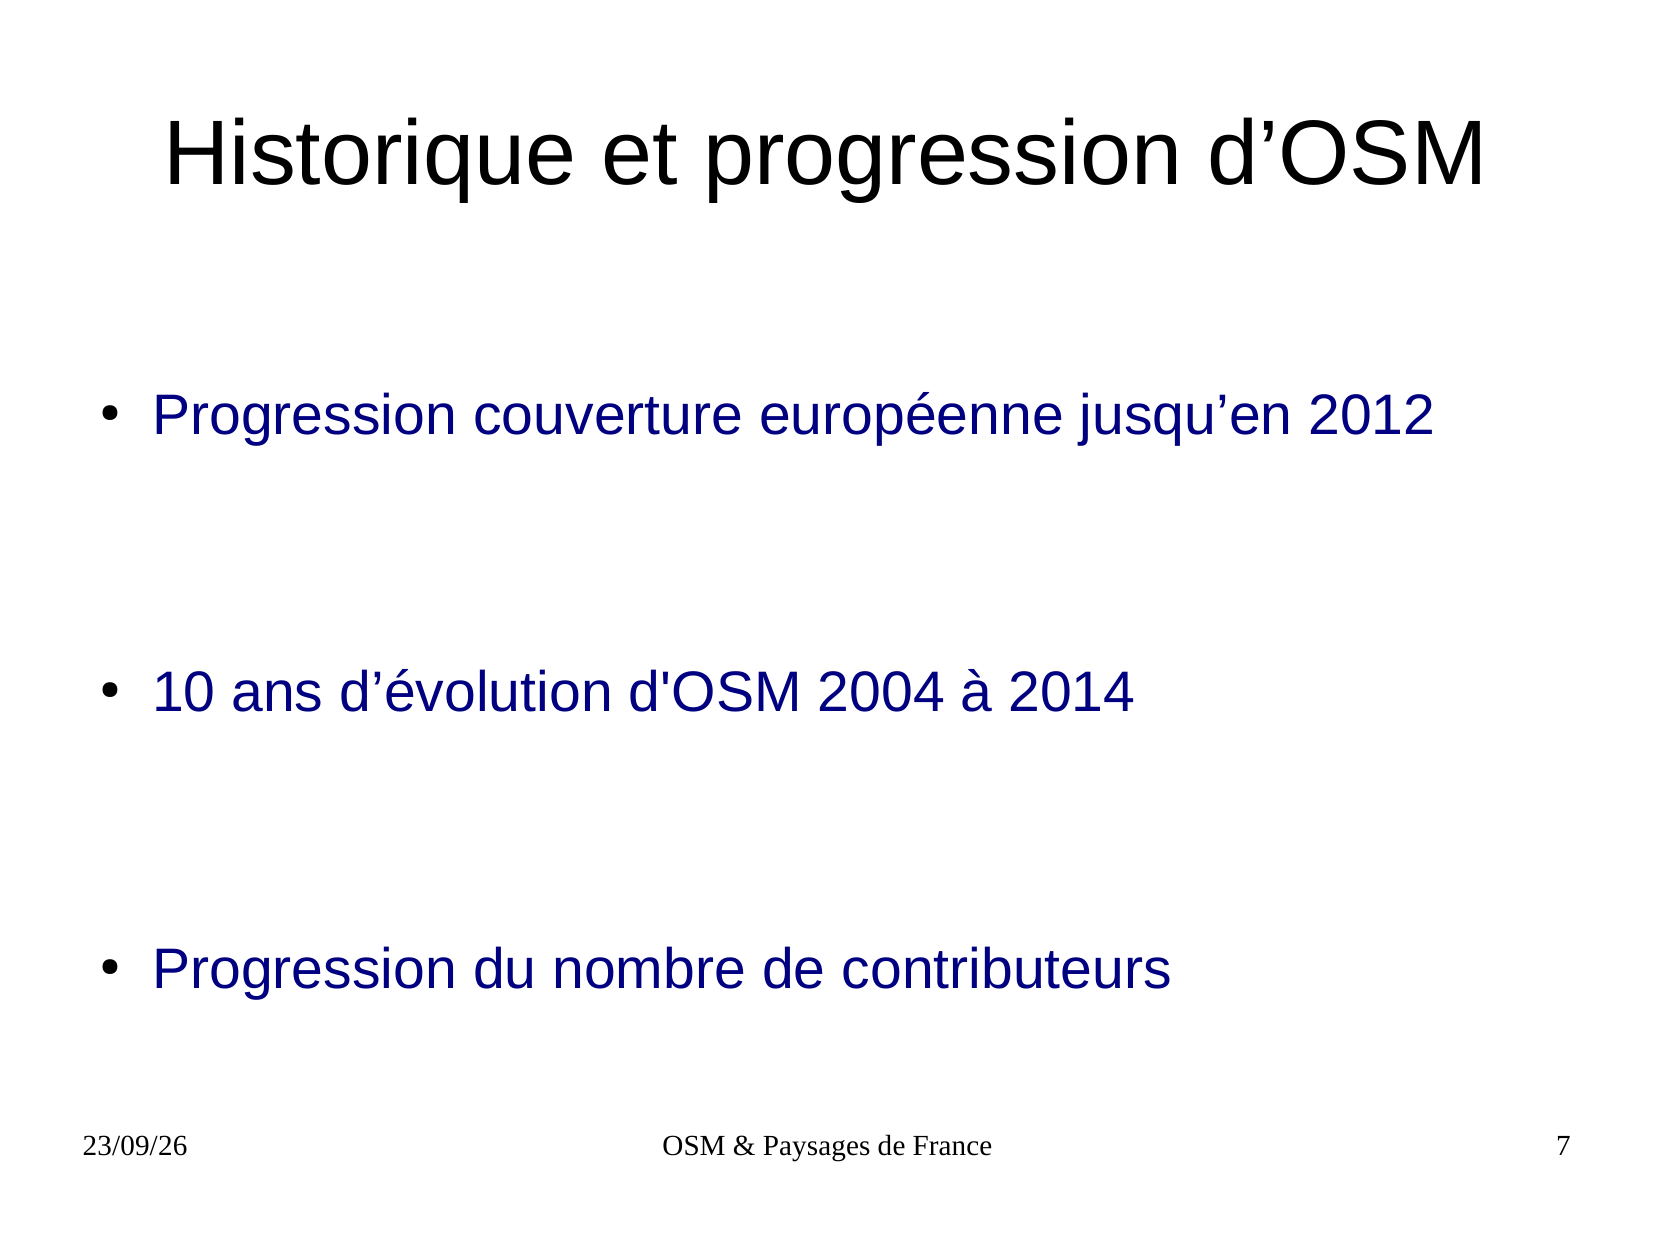

# Historique et progression d’OSM
Progression couverture européenne jusqu’en 2012
10 ans d’évolution d'OSM 2004 à 2014
Progression du nombre de contributeurs
OSM & Paysages de France
7